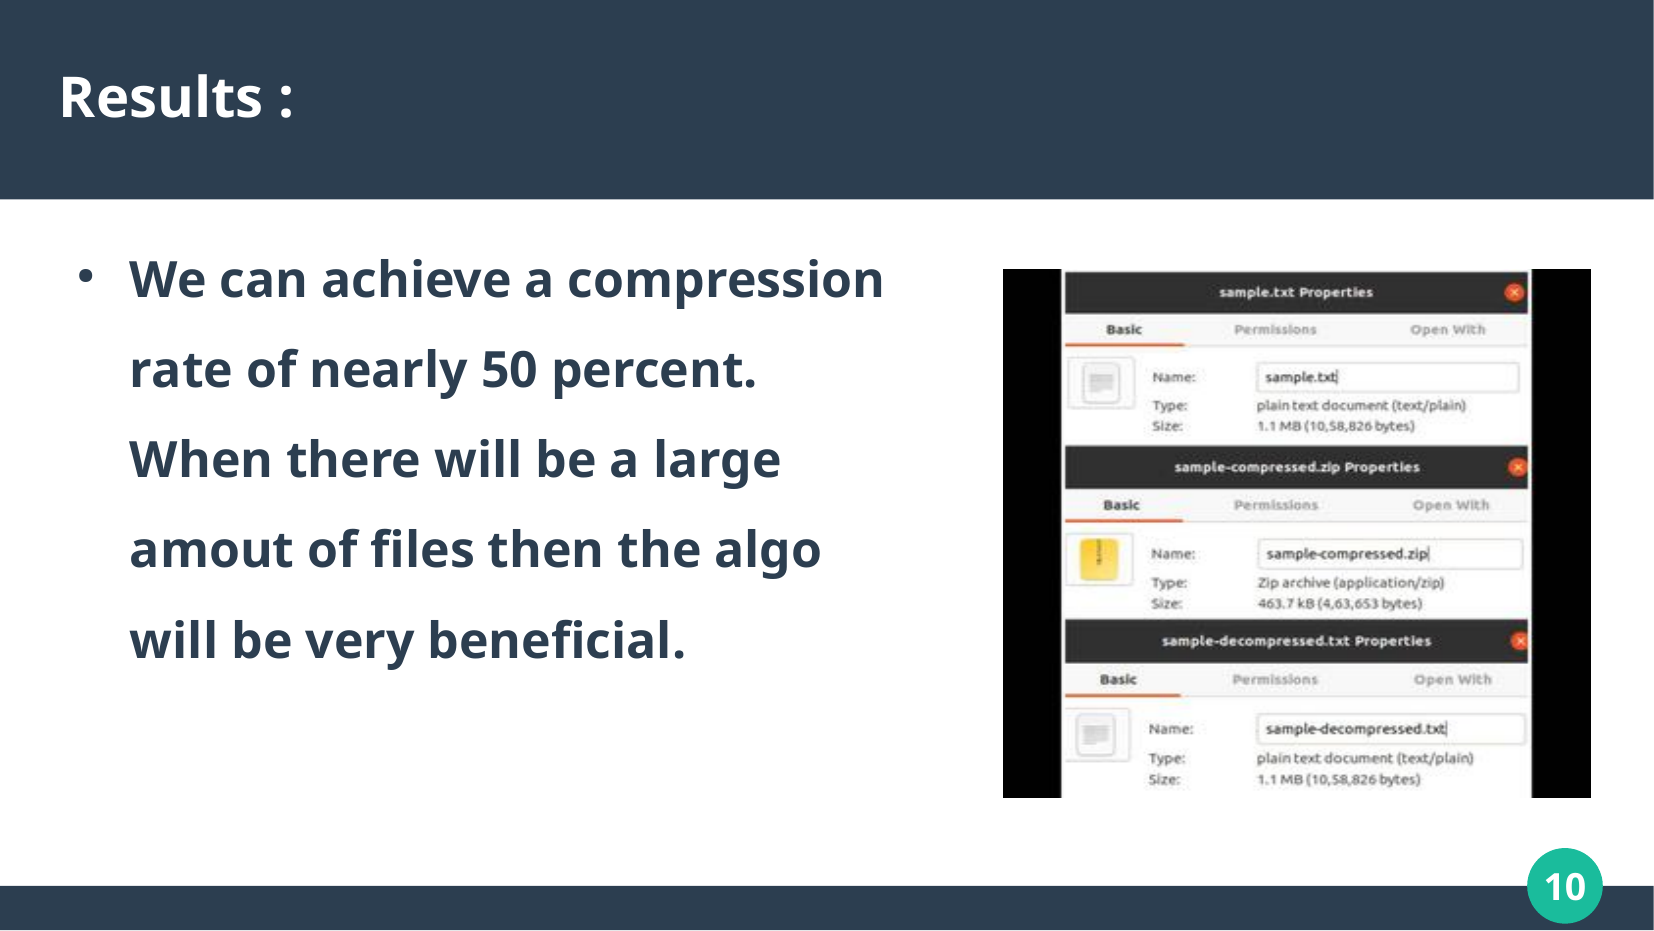

# Results :
We can achieve a compression
rate of nearly 50 percent.
When there will be a large
amout of files then the algo
will be very beneficial.